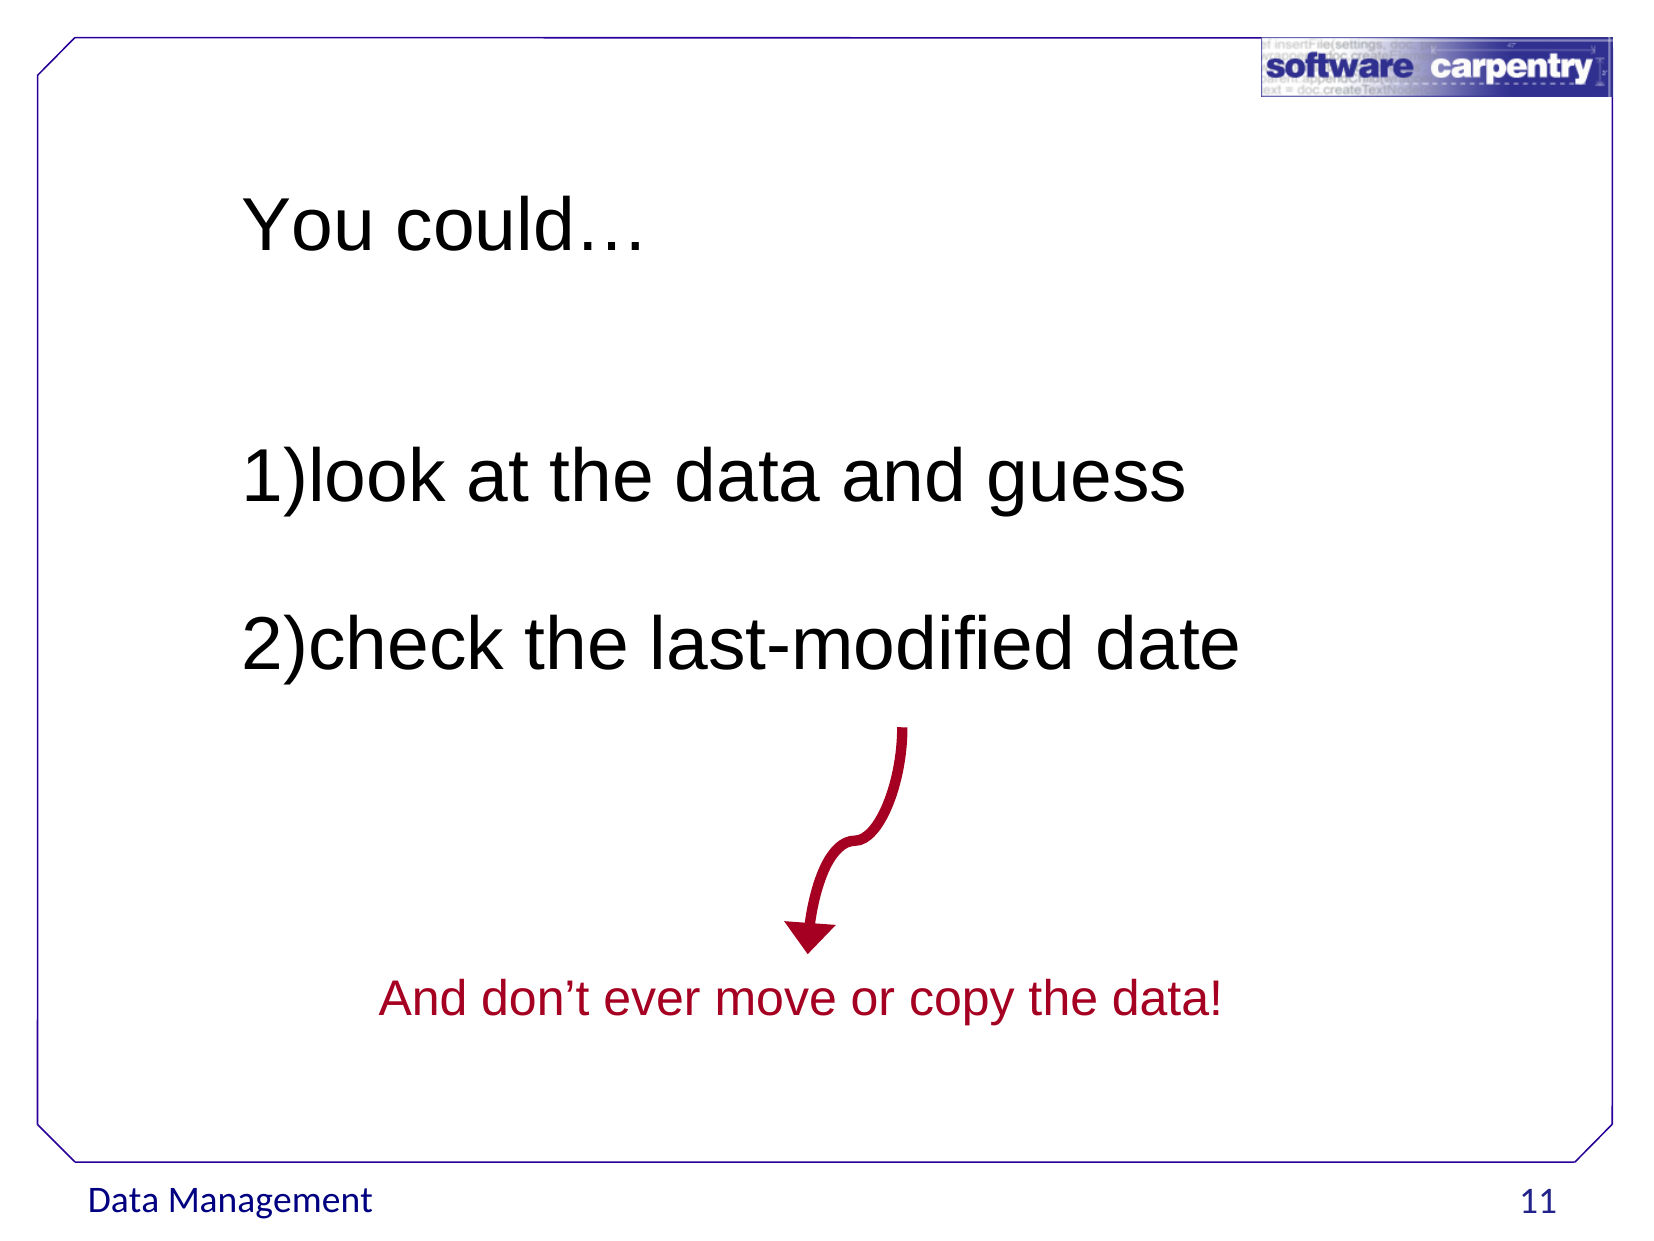

You could…
look at the data and guess
check the last-modified date
And don’t ever move or copy the data!